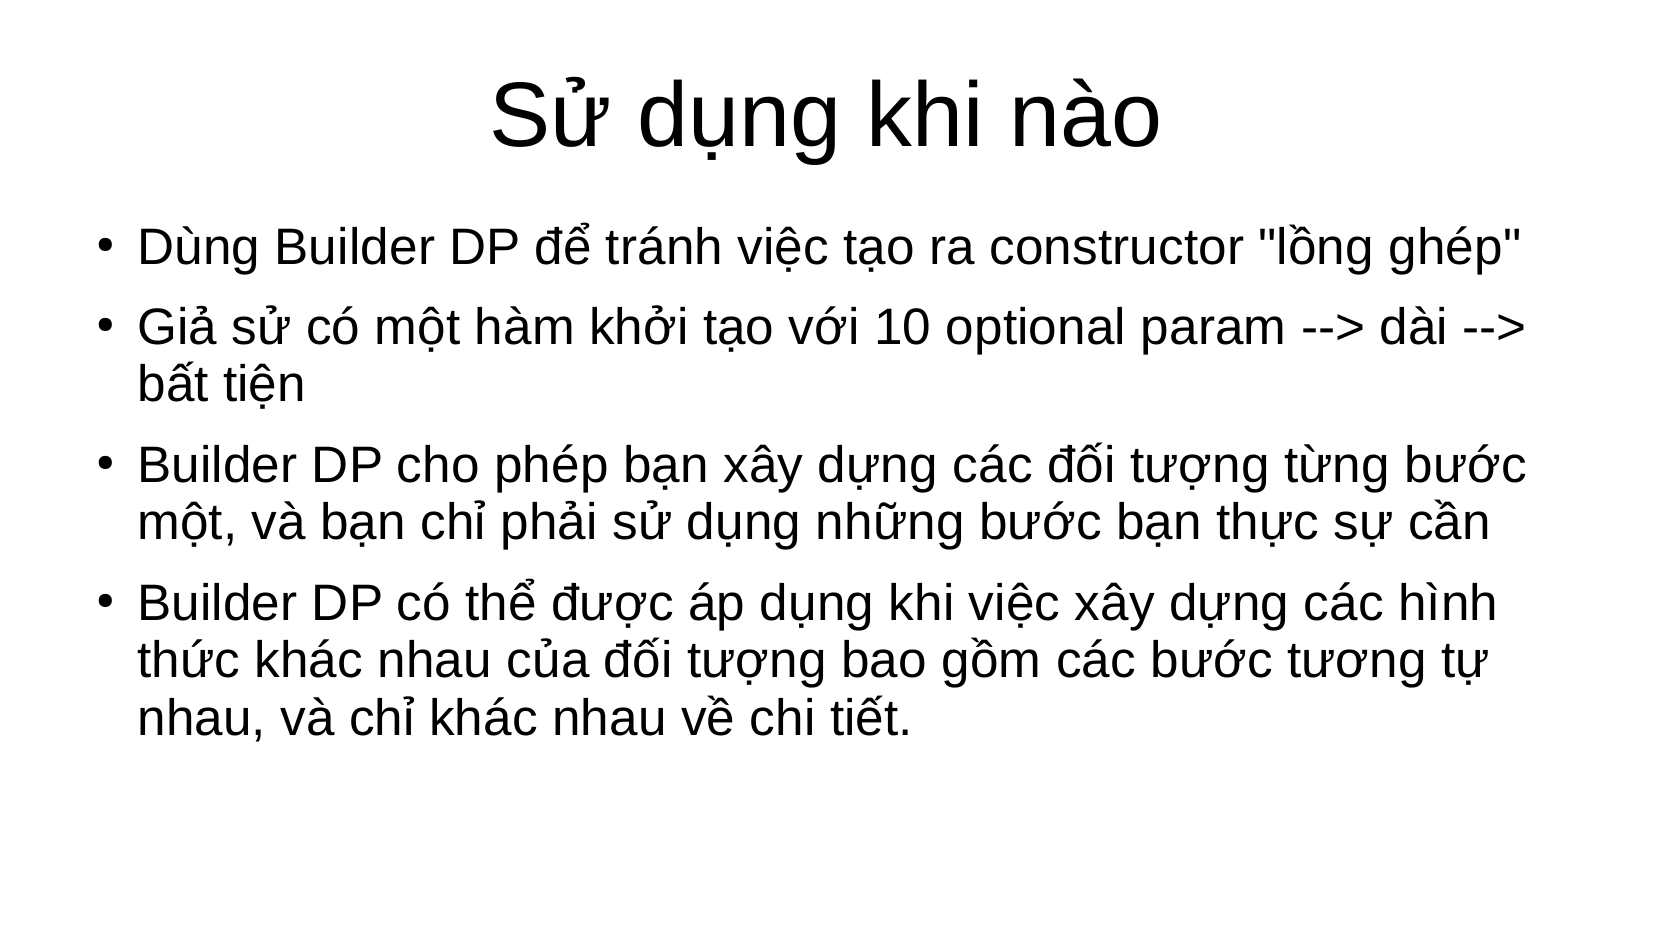

# Sử dụng khi nào
Dùng Builder DP để tránh việc tạo ra constructor "lồng ghép"
Giả sử có một hàm khởi tạo với 10 optional param --> dài --> bất tiện
Builder DP cho phép bạn xây dựng các đối tượng từng bước một, và bạn chỉ phải sử dụng những bước bạn thực sự cần
Builder DP có thể được áp dụng khi việc xây dựng các hình thức khác nhau của đối tượng bao gồm các bước tương tự nhau, và chỉ khác nhau về chi tiết.